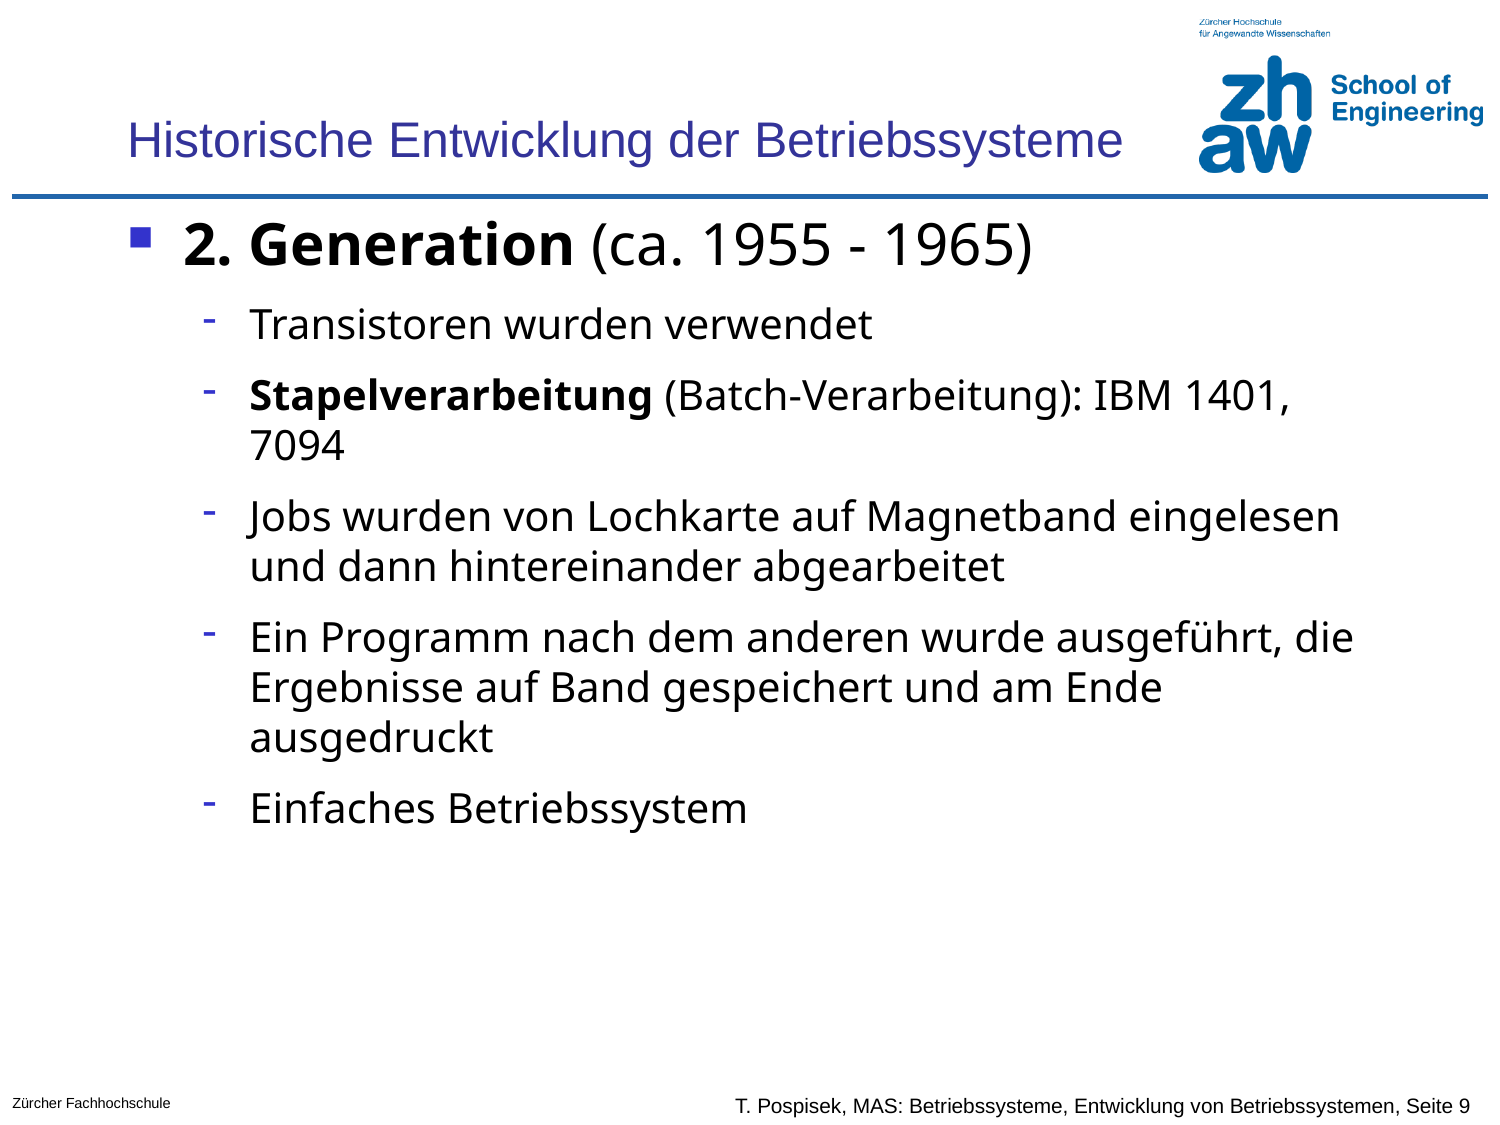

# Historische Entwicklung der Betriebssysteme
2. Generation (ca. 1955 - 1965)
Transistoren wurden verwendet
Stapelverarbeitung (Batch-Verarbeitung): IBM 1401, 7094
Jobs wurden von Lochkarte auf Magnetband eingelesen und dann hintereinander abgearbeitet
Ein Programm nach dem anderen wurde ausgeführt, die Ergebnisse auf Band gespeichert und am Ende ausgedruckt
Einfaches Betriebssystem